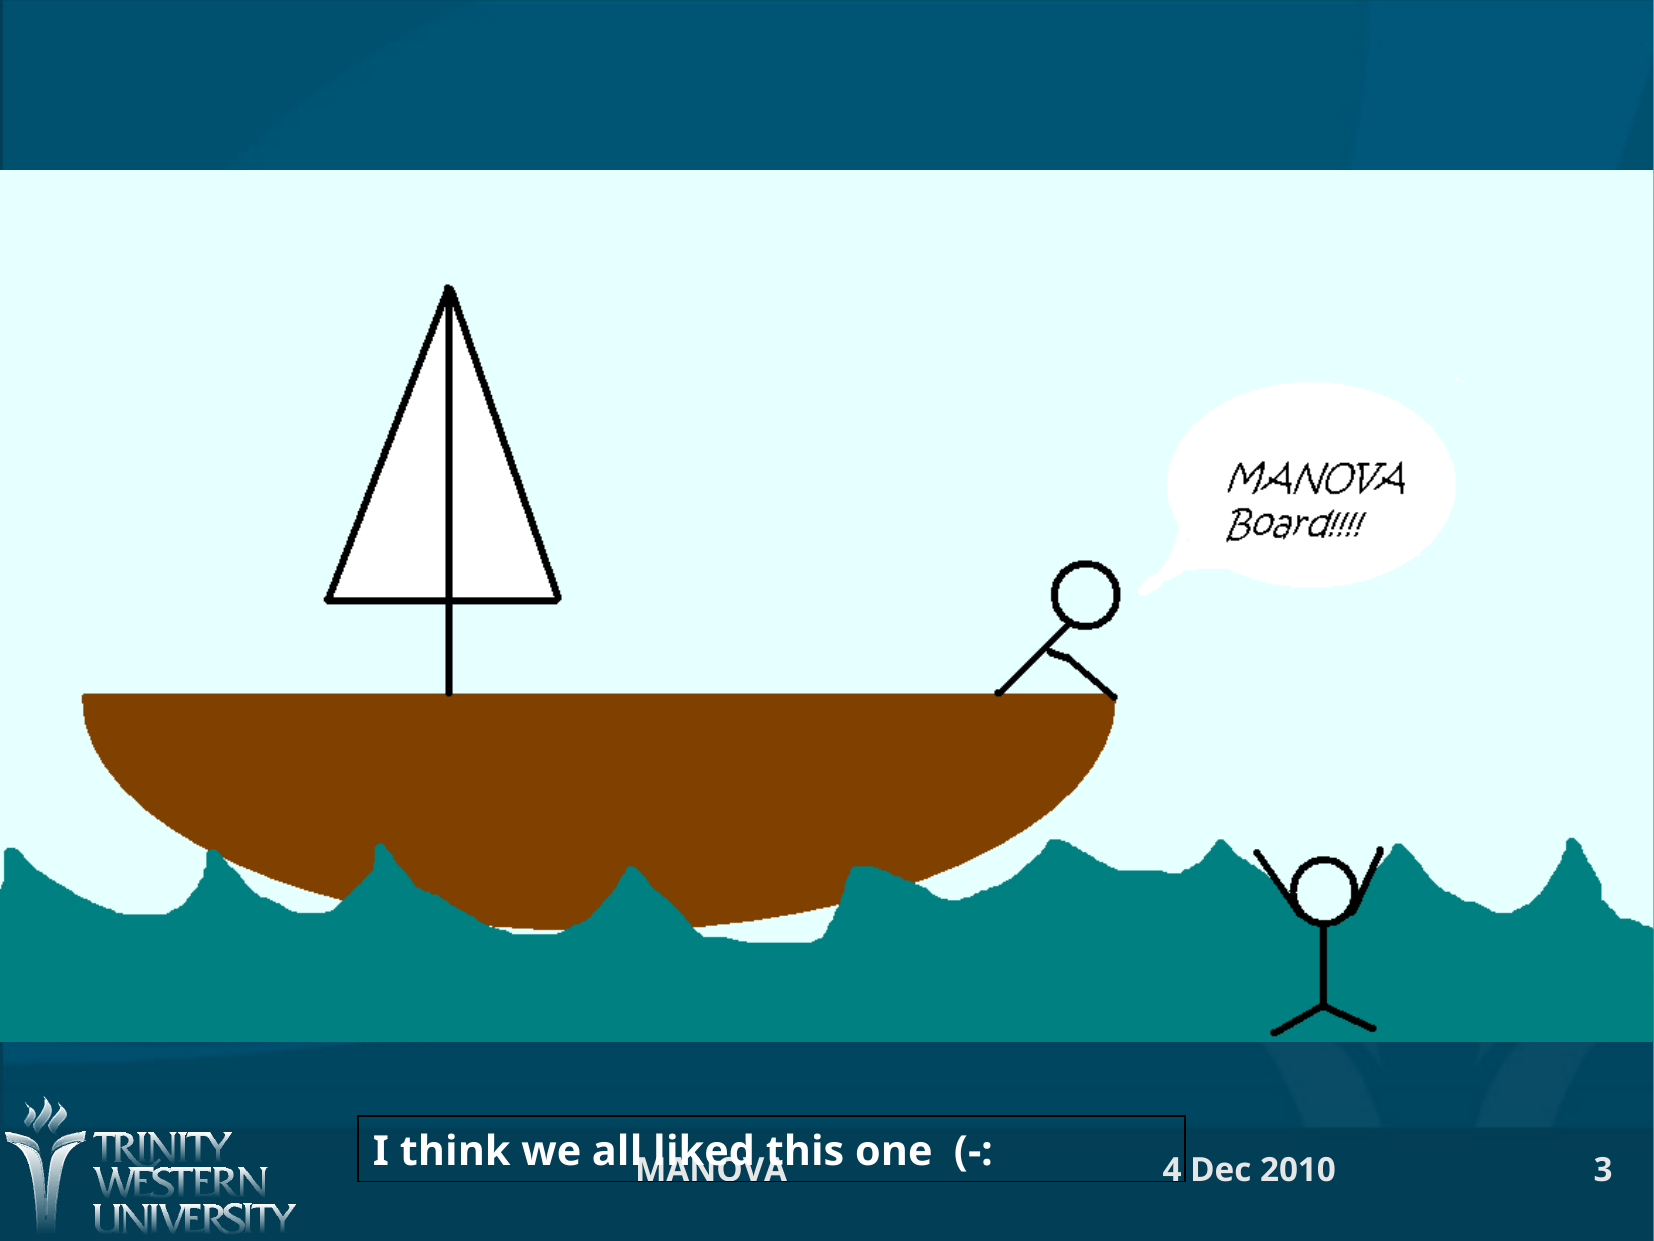

#
I think we all liked this one (-:
MANOVA
4 Dec 2010
3